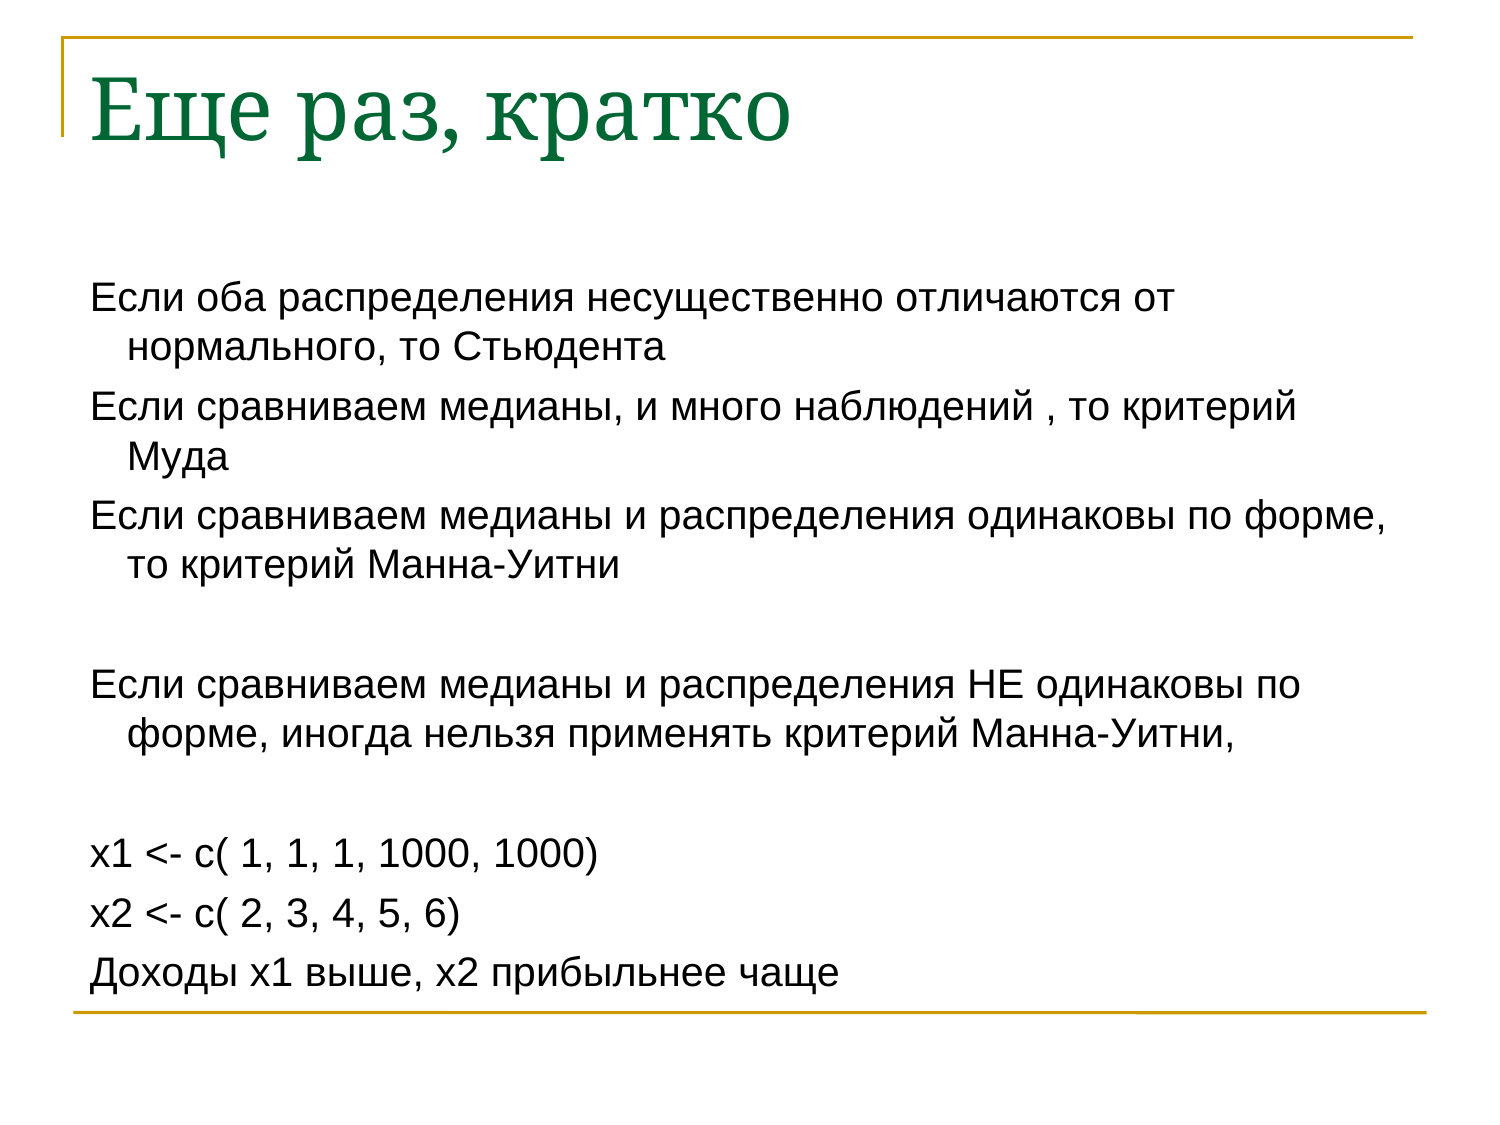

# Еще раз, кратко
Если оба распределения несущественно отличаются от нормального, то Стьюдента
Если сравниваем медианы, и много наблюдений , то критерий Муда
Если сравниваем медианы и распределения одинаковы по форме, то критерий Манна-Уитни
Если сравниваем медианы и распределения НЕ одинаковы по форме, иногда нельзя применять критерий Манна-Уитни,
x1 <- c( 1, 1, 1, 1000, 1000)
x2 <- c( 2, 3, 4, 5, 6)
Доходы x1 выше, x2 прибыльнее чаще